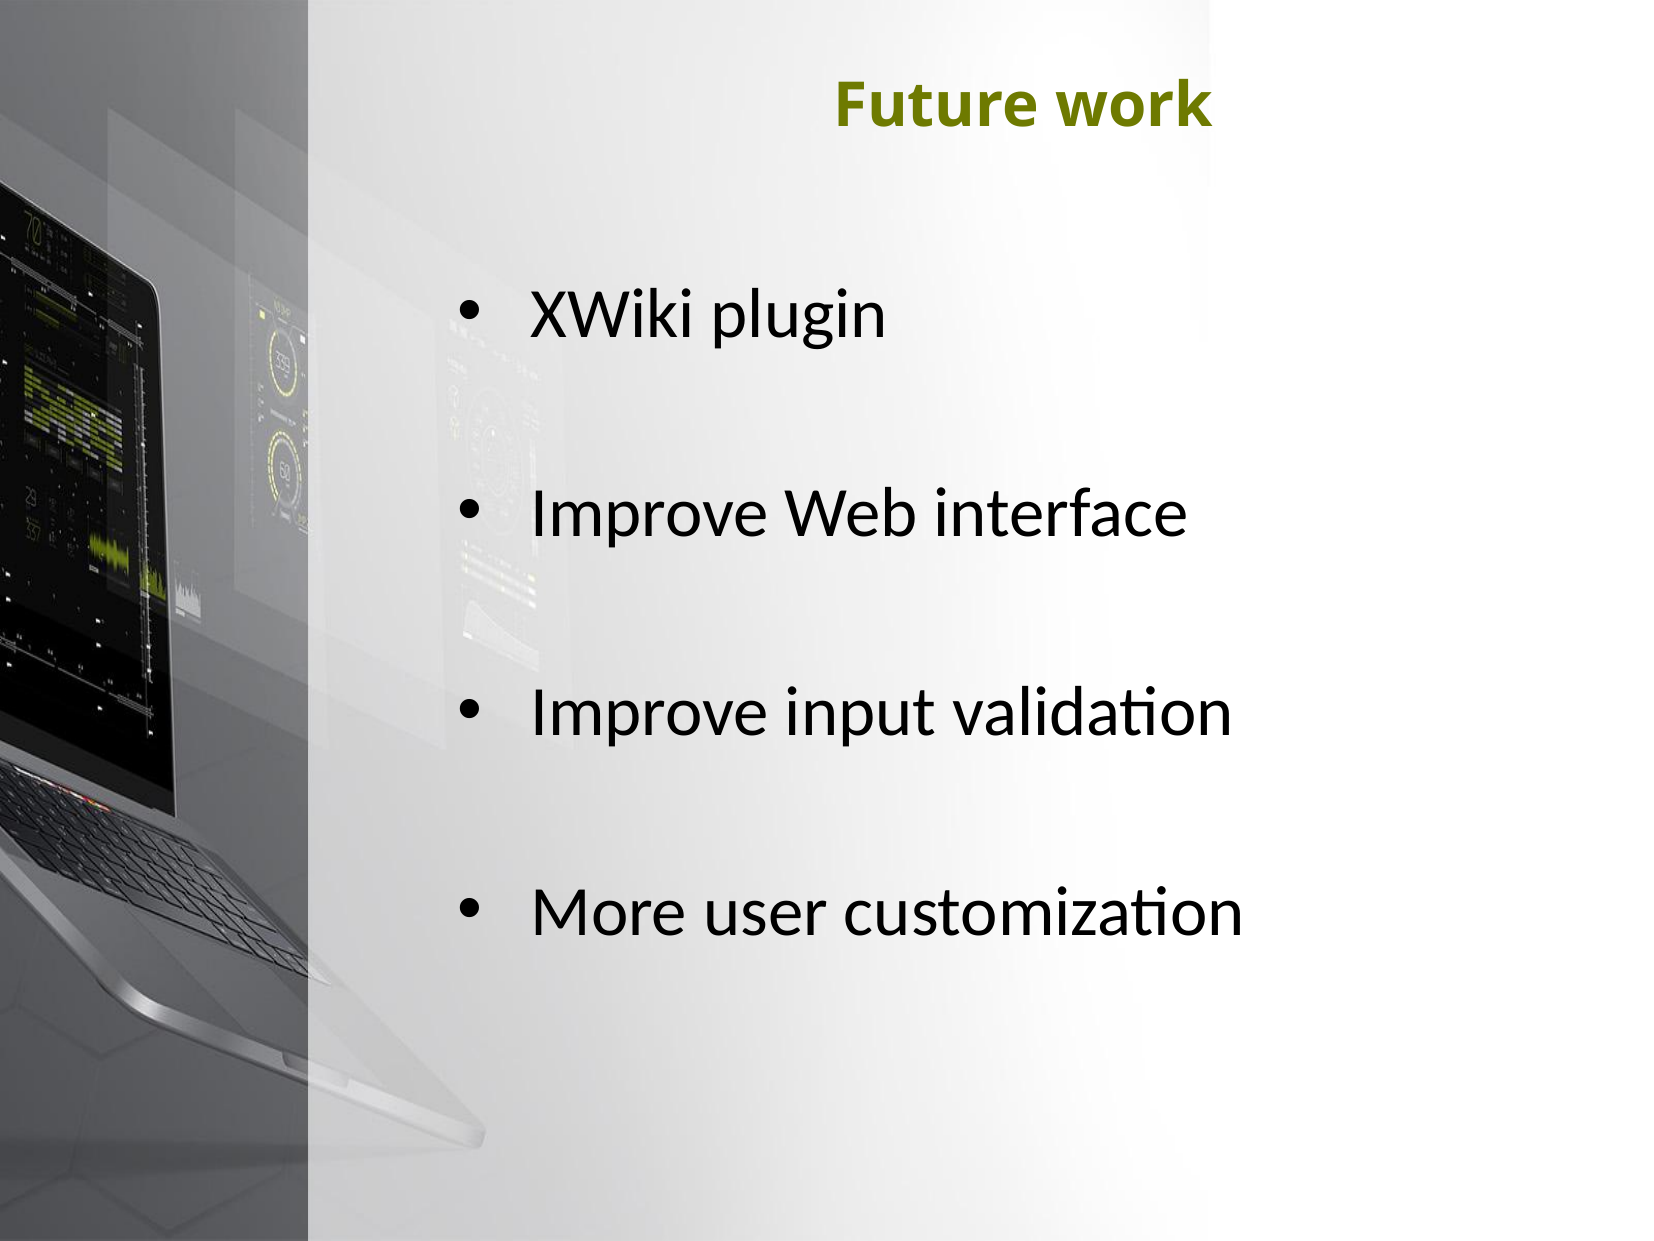

Future work
# XWiki plugin
Improve Web interface
Improve input validation
More user customization